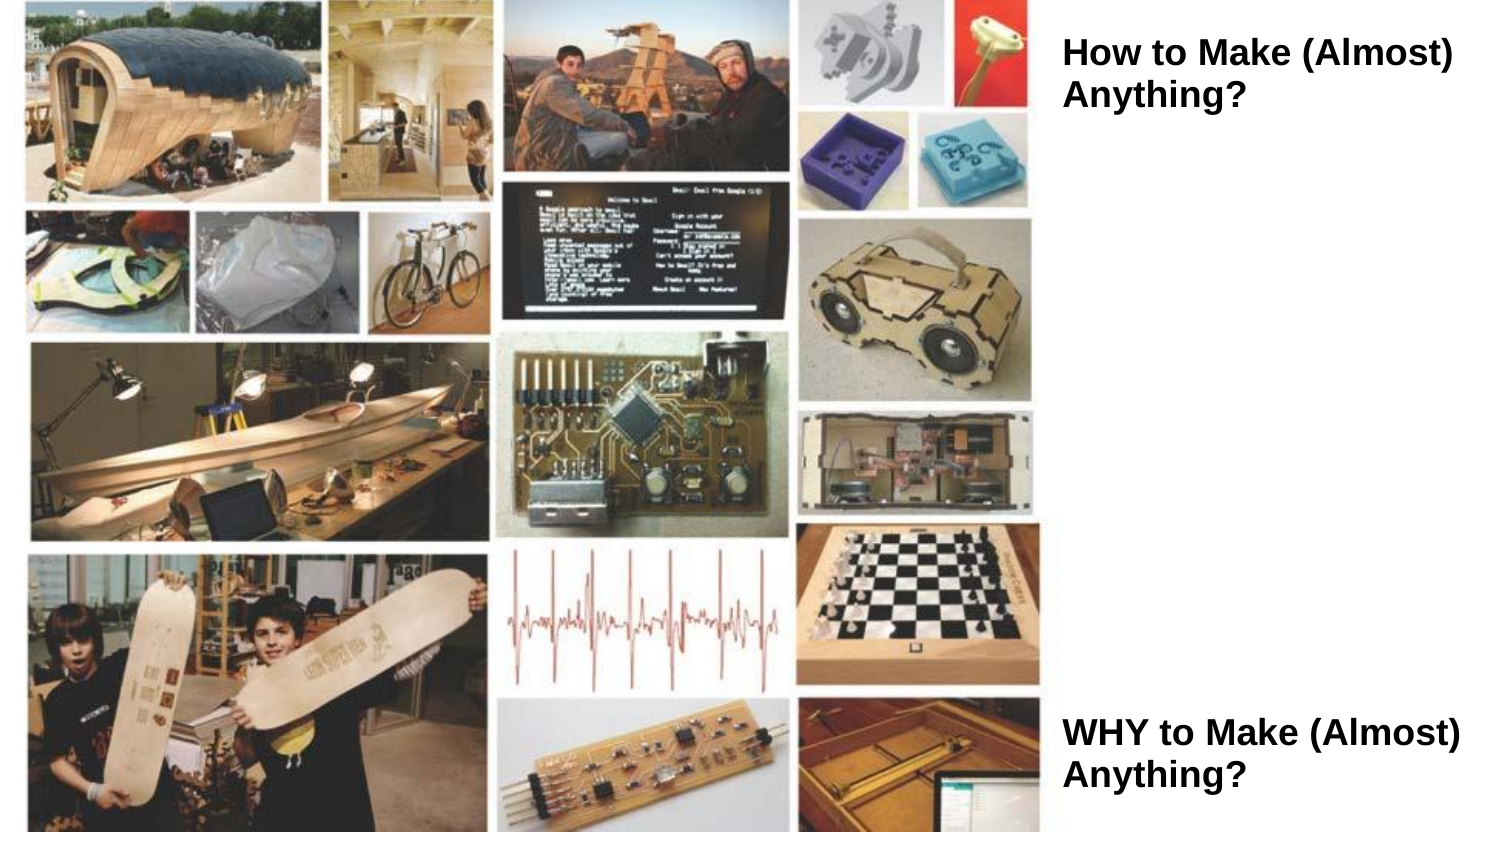

How to Make (Almost) Anything?
WHY to Make (Almost) Anything?